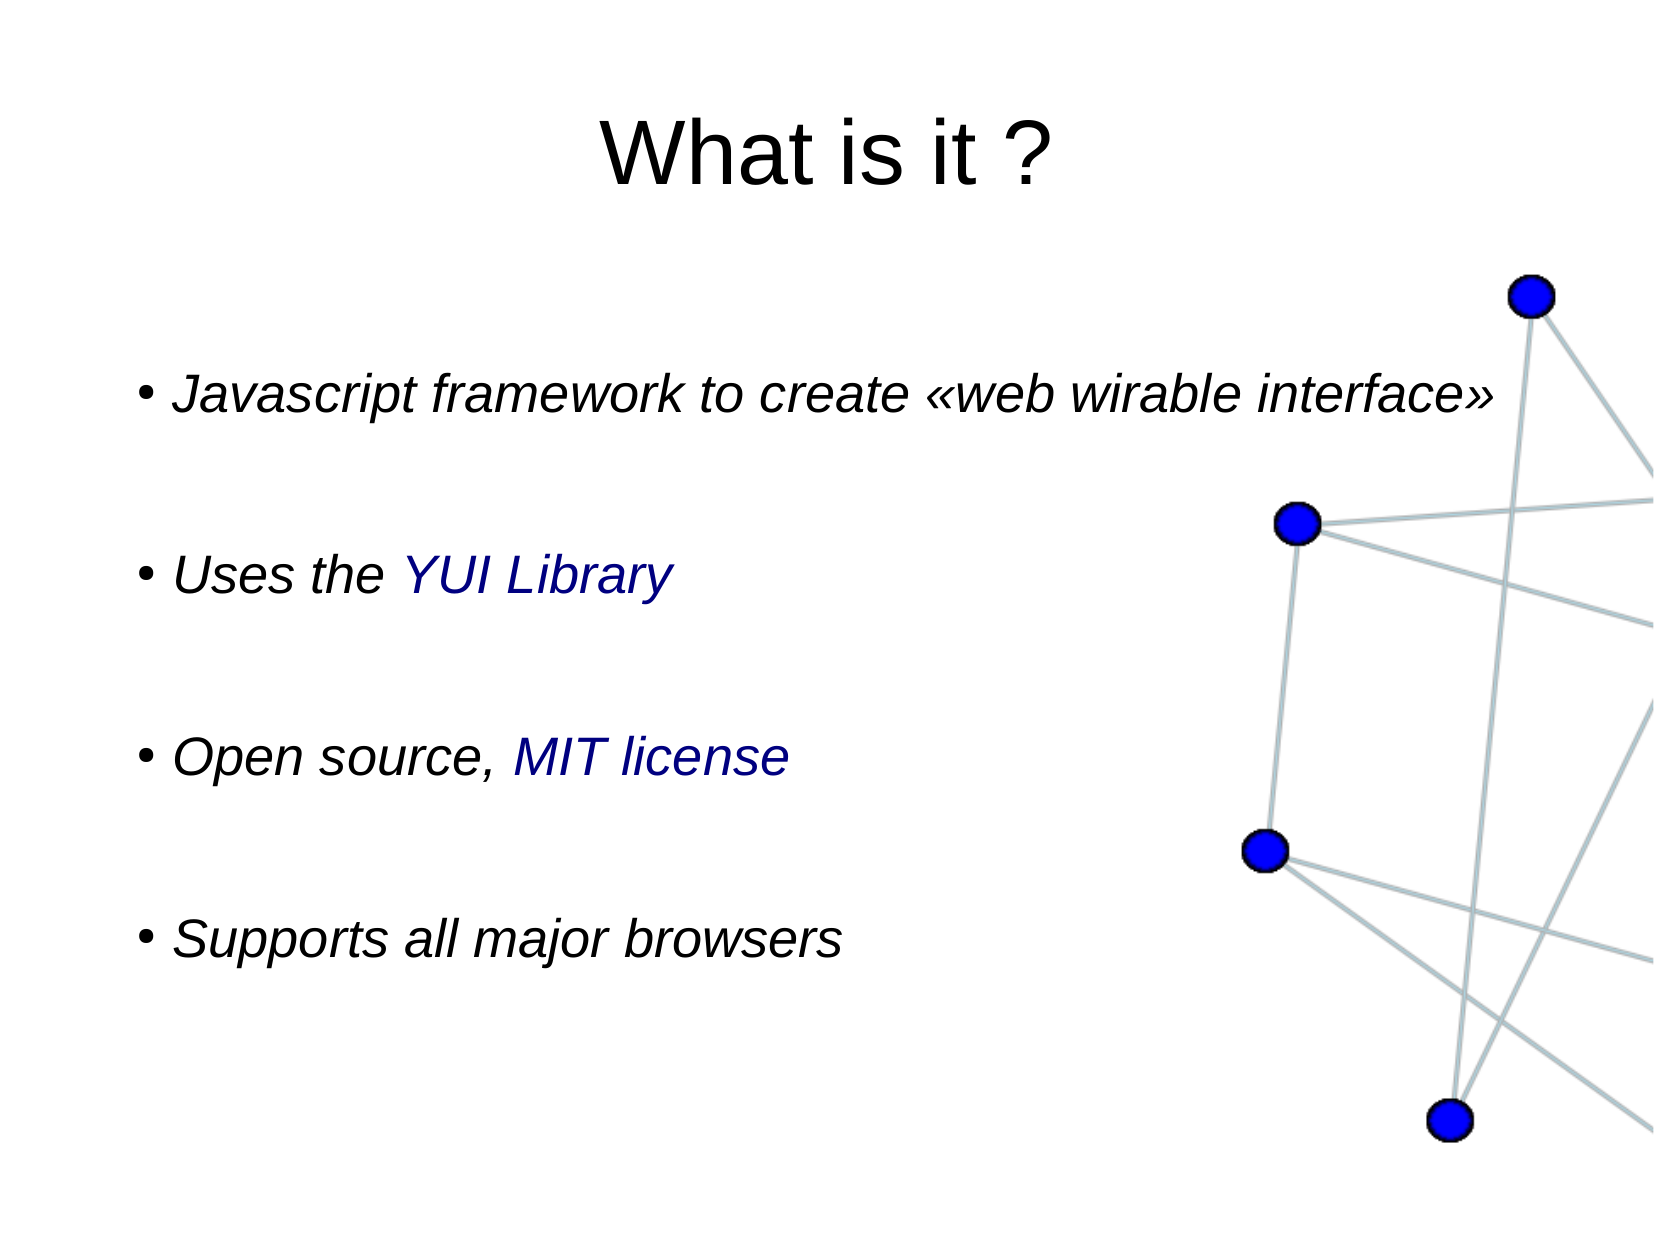

# What is it ?
Javascript framework to create «web wirable interface»
Uses the YUI Library
Open source, MIT license
Supports all major browsers